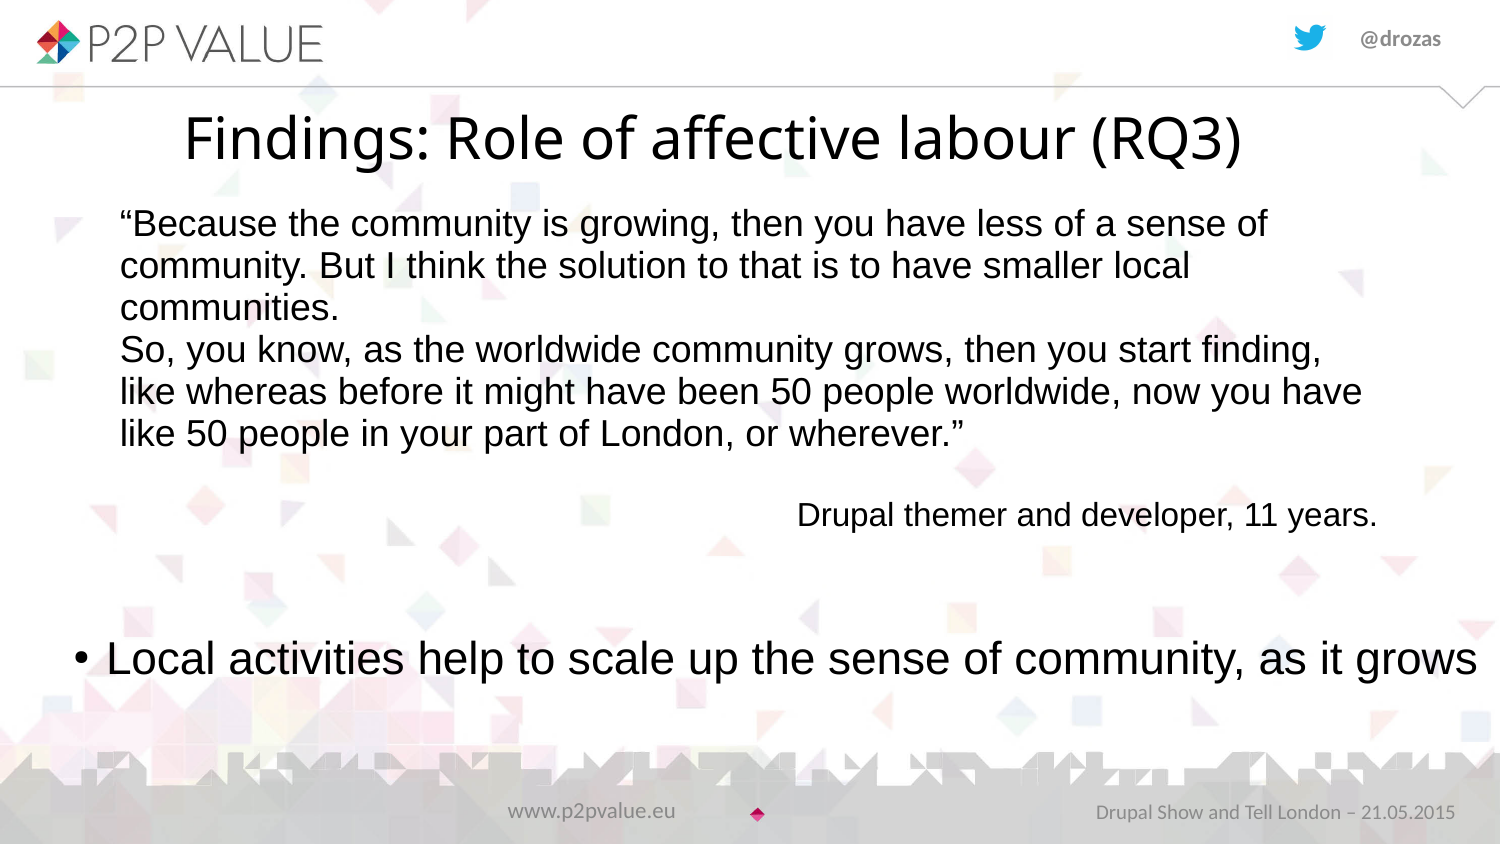

@drozas
# Findings: Role of affective labour (RQ3)
“Because the community is growing, then you have less of a sense of community. But I think the solution to that is to have smaller local communities.
So, you know, as the worldwide community grows, then you start finding, like whereas before it might have been 50 people worldwide, now you have like 50 people in your part of London, or wherever.”
Drupal themer and developer, 11 years.
Local activities help to scale up the sense of community, as it grows
Drupal Show and Tell London – 21.05.2015
www.p2pvalue.eu